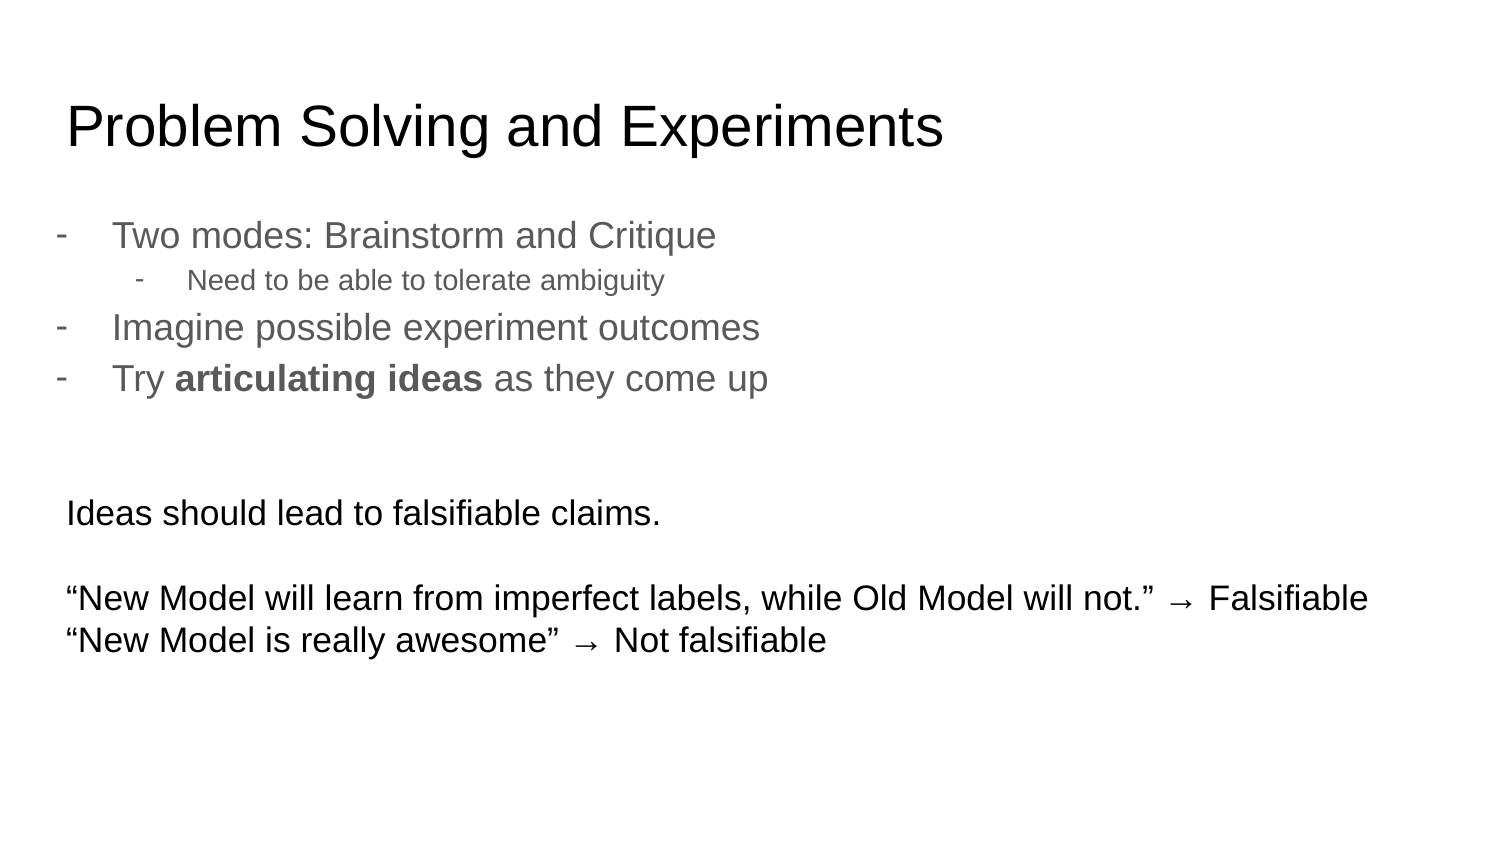

# Problem Solving and Experiments
Two modes: Brainstorm and Critique
Need to be able to tolerate ambiguity
Imagine possible experiment outcomes
Try articulating ideas as they come up
Ideas should lead to falsifiable claims.
“New Model will learn from imperfect labels, while Old Model will not.” → Falsifiable
“New Model is really awesome” → Not falsifiable